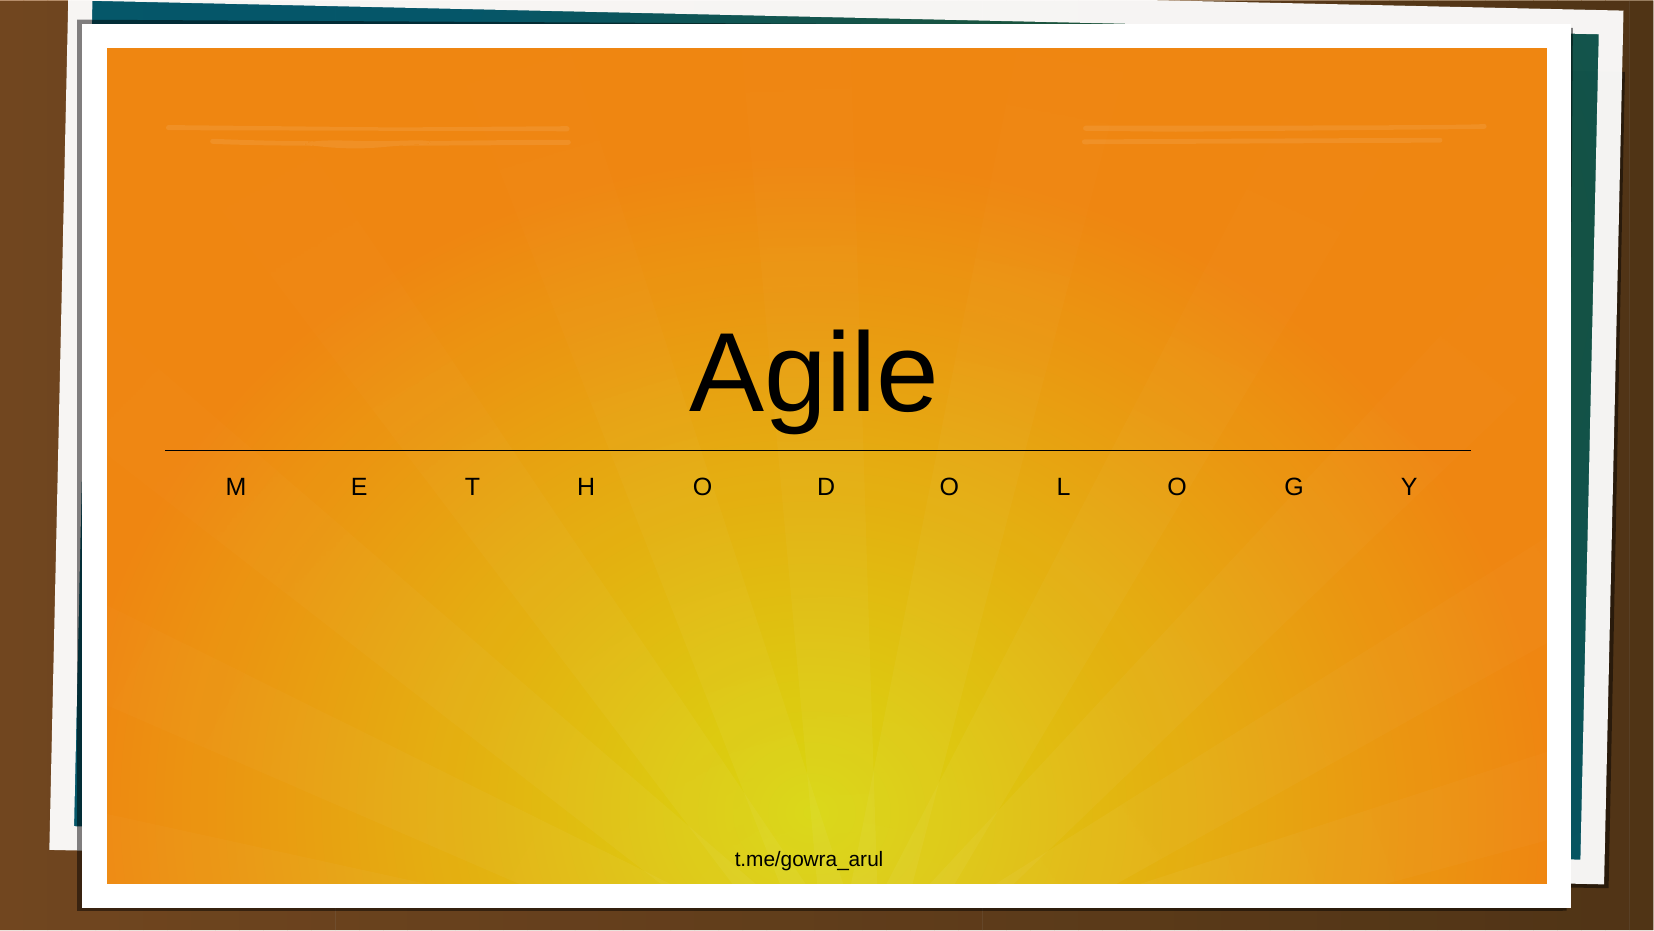

# Agile
 M E T H O D O L O G Y
t.me/gowra_arul